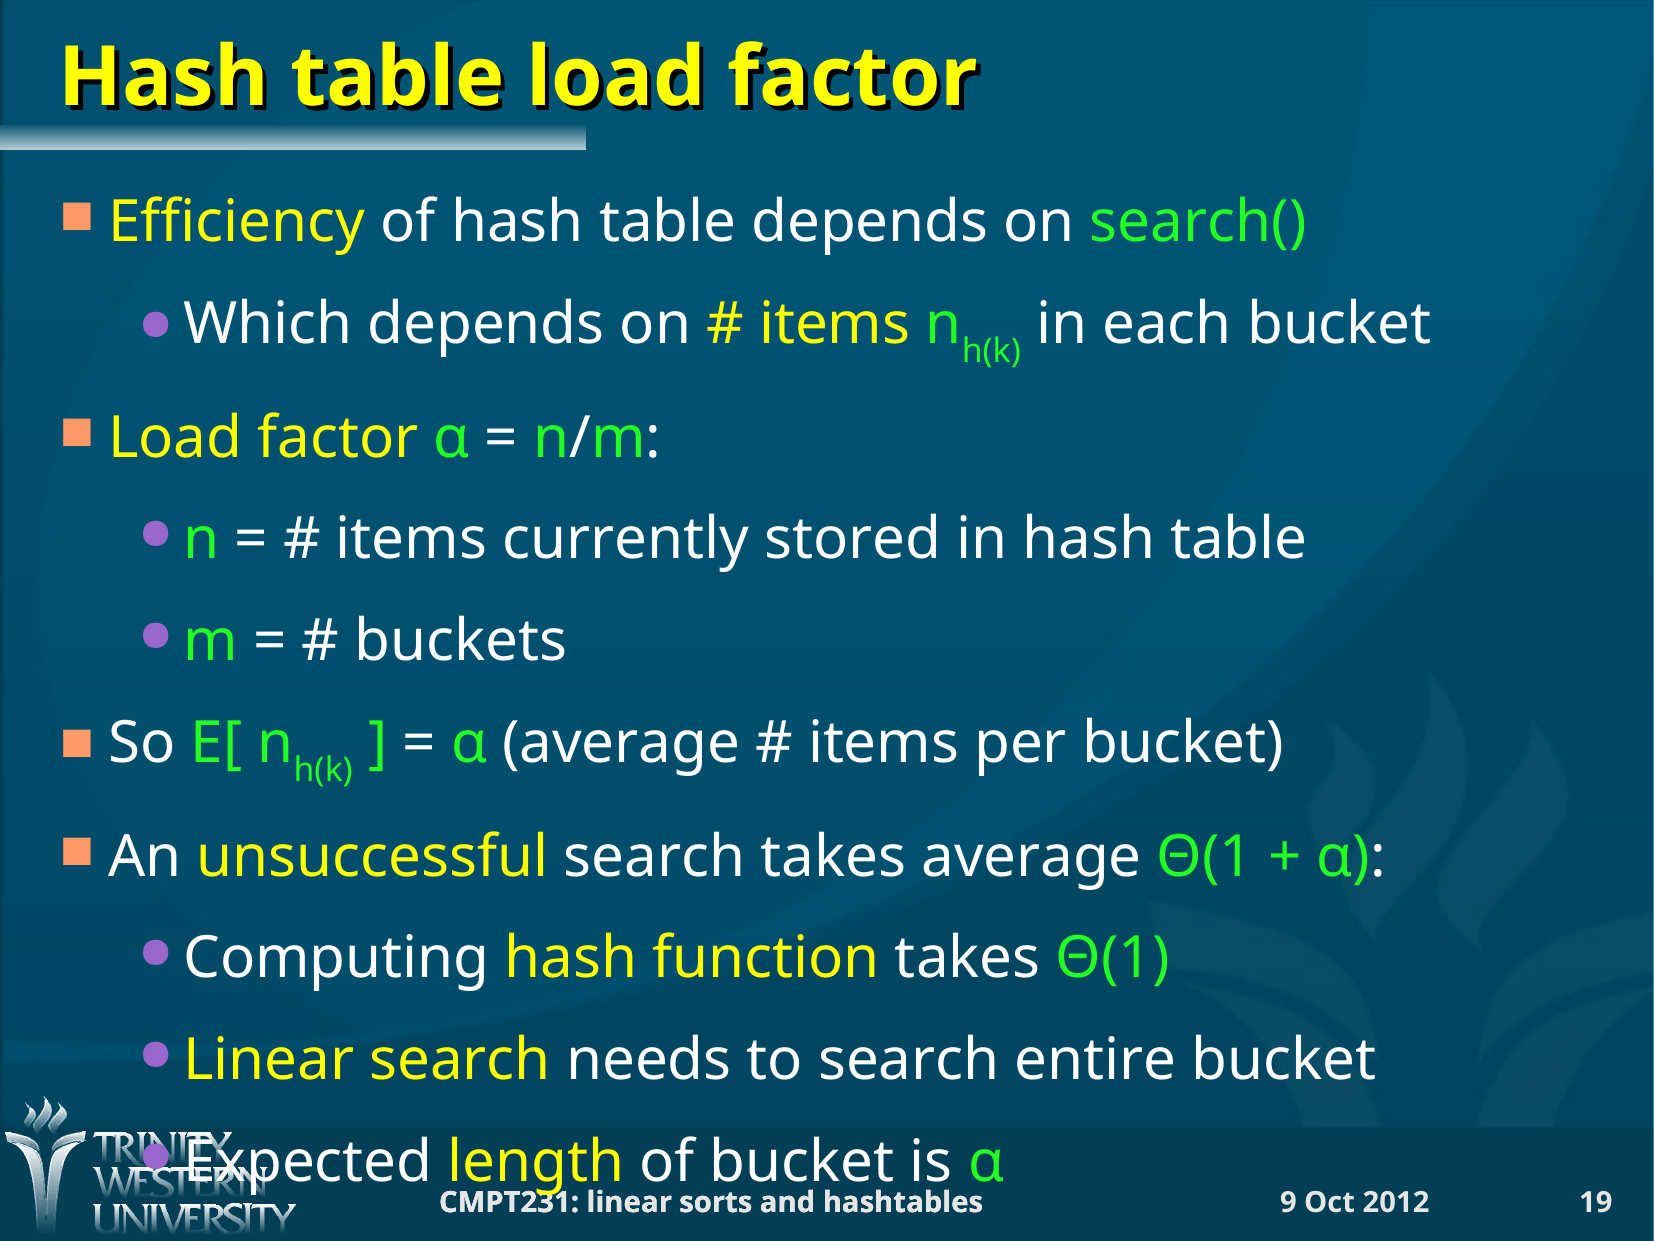

# Hash table load factor
Efficiency of hash table depends on search()
Which depends on # items nh(k) in each bucket
Load factor α = n/m:
n = # items currently stored in hash table
m = # buckets
So E[ nh(k) ] = α (average # items per bucket)
An unsuccessful search takes average Θ(1 + α):
Computing hash function takes Θ(1)
Linear search needs to search entire bucket
Expected length of bucket is α
CMPT231: linear sorts and hashtables
9 Oct 2012
19